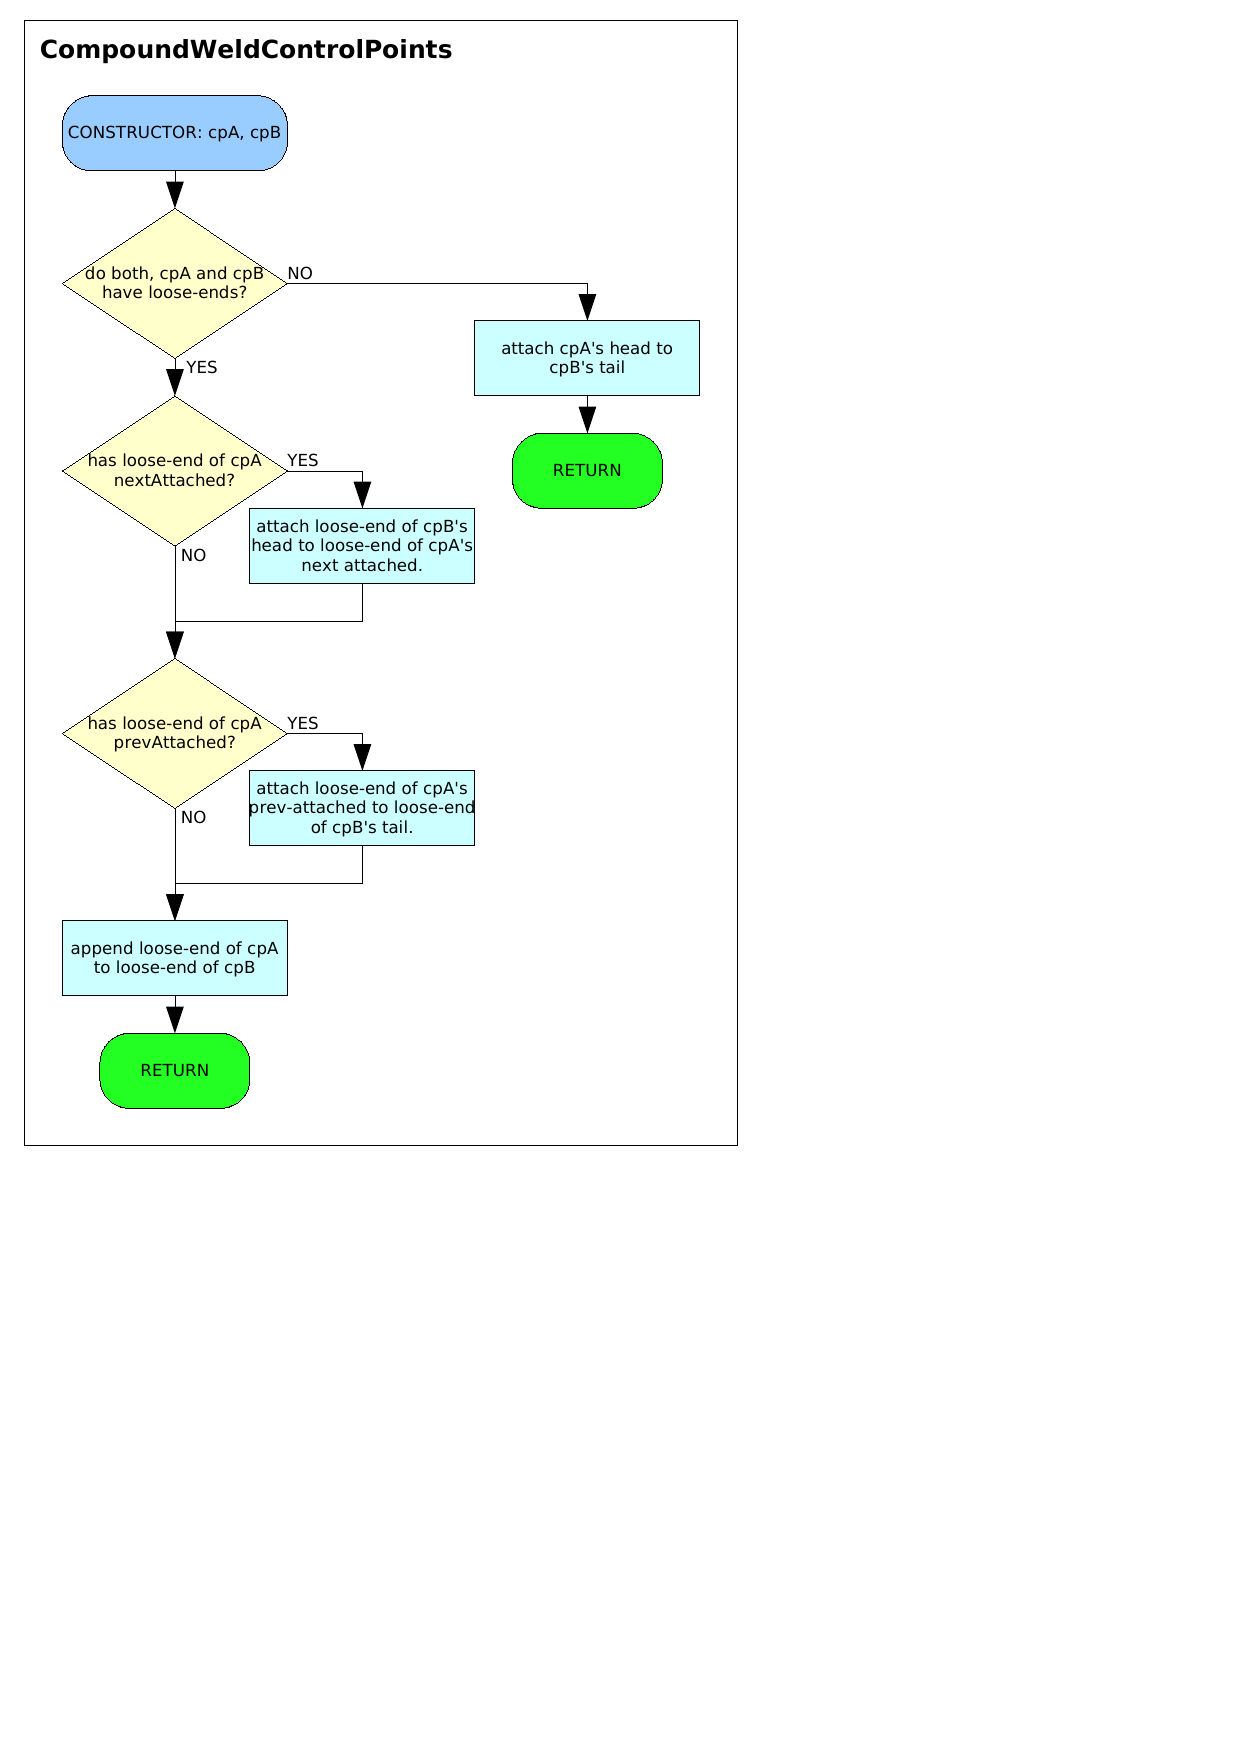

CompoundWeldControlPoints
CONSTRUCTOR: cpA, cpB
do both, cpA and cpB
have loose-ends?
NO
attach cpA's head to
cpB's tail
YES
has loose-end of cpA
nextAttached?
RETURN
YES
attach loose-end of cpB's
head to loose-end of cpA's
next attached.
NO
has loose-end of cpA
prevAttached?
YES
attach loose-end of cpA's
prev-attached to loose-end
of cpB's tail.
NO
append loose-end of cpA
to loose-end of cpB
RETURN